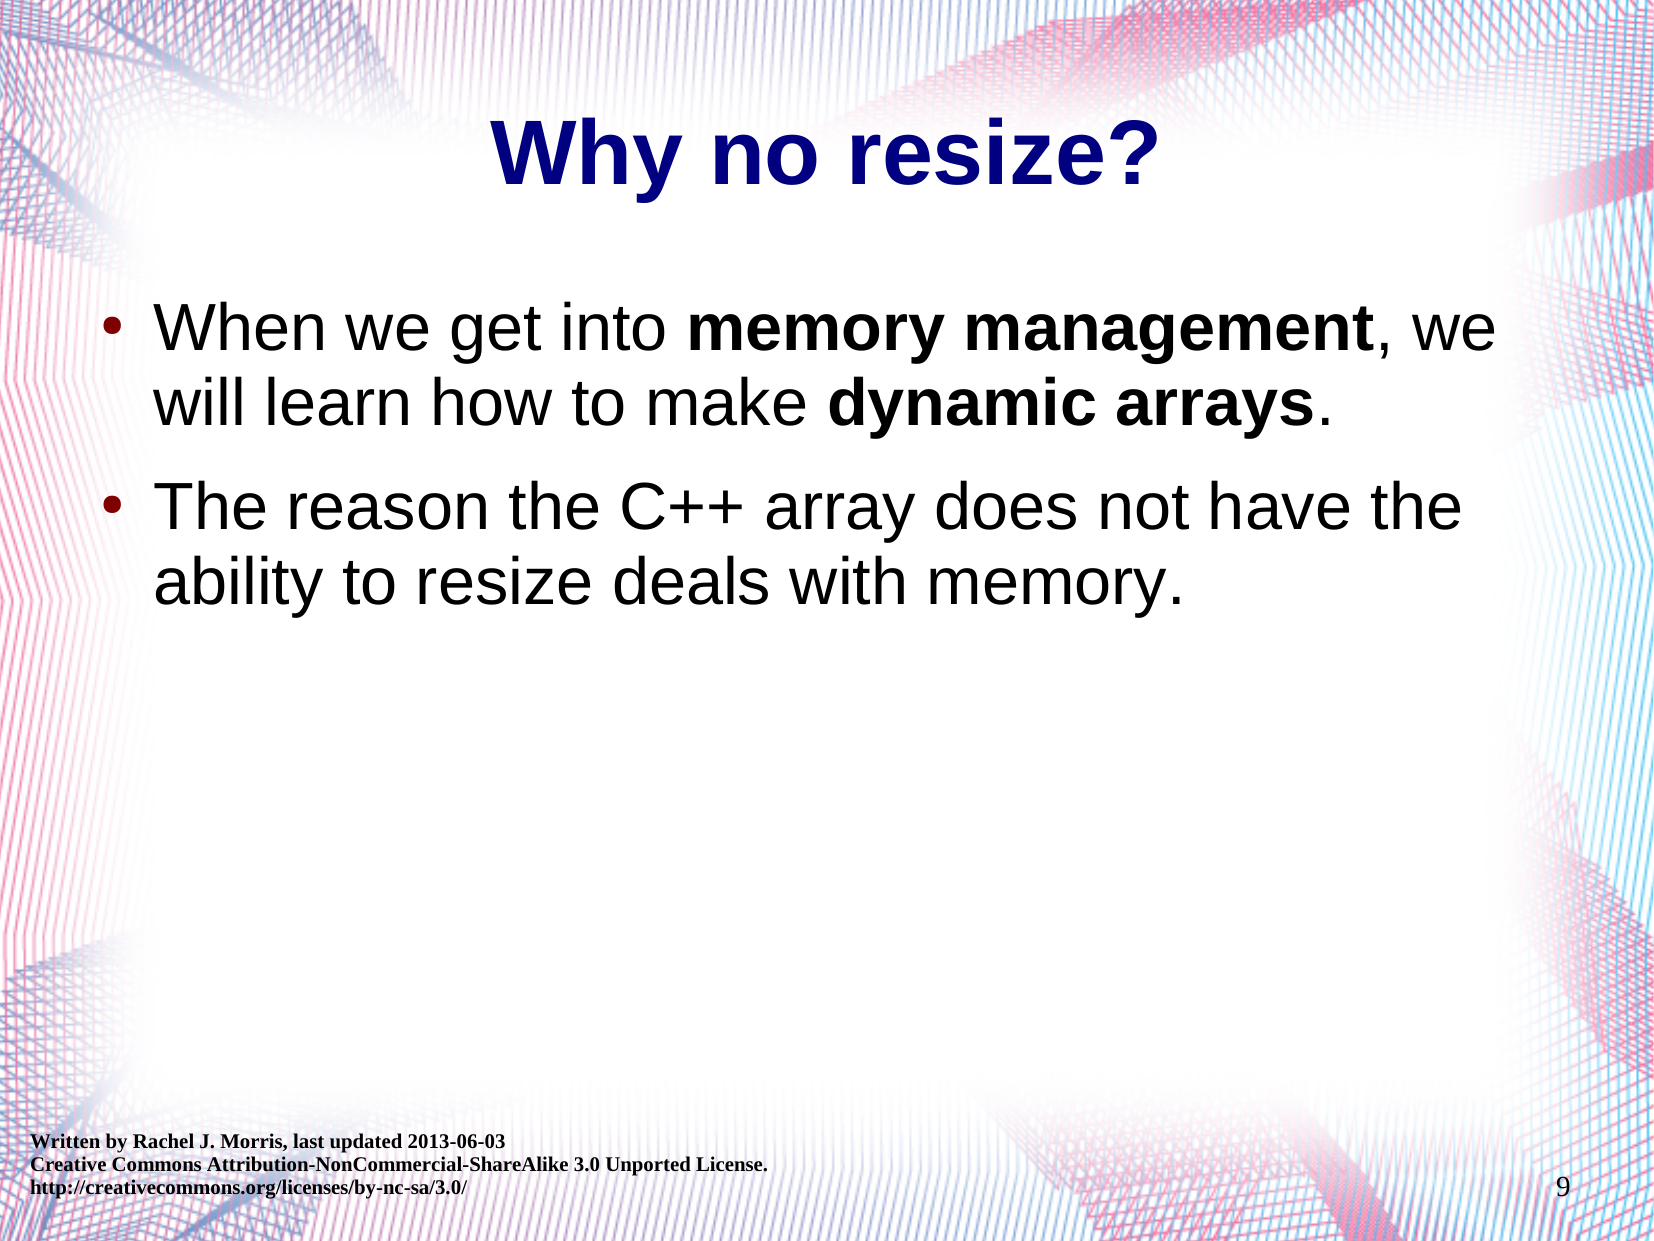

# Why no resize?
When we get into memory management, we will learn how to make dynamic arrays.
The reason the C++ array does not have the ability to resize deals with memory.
9